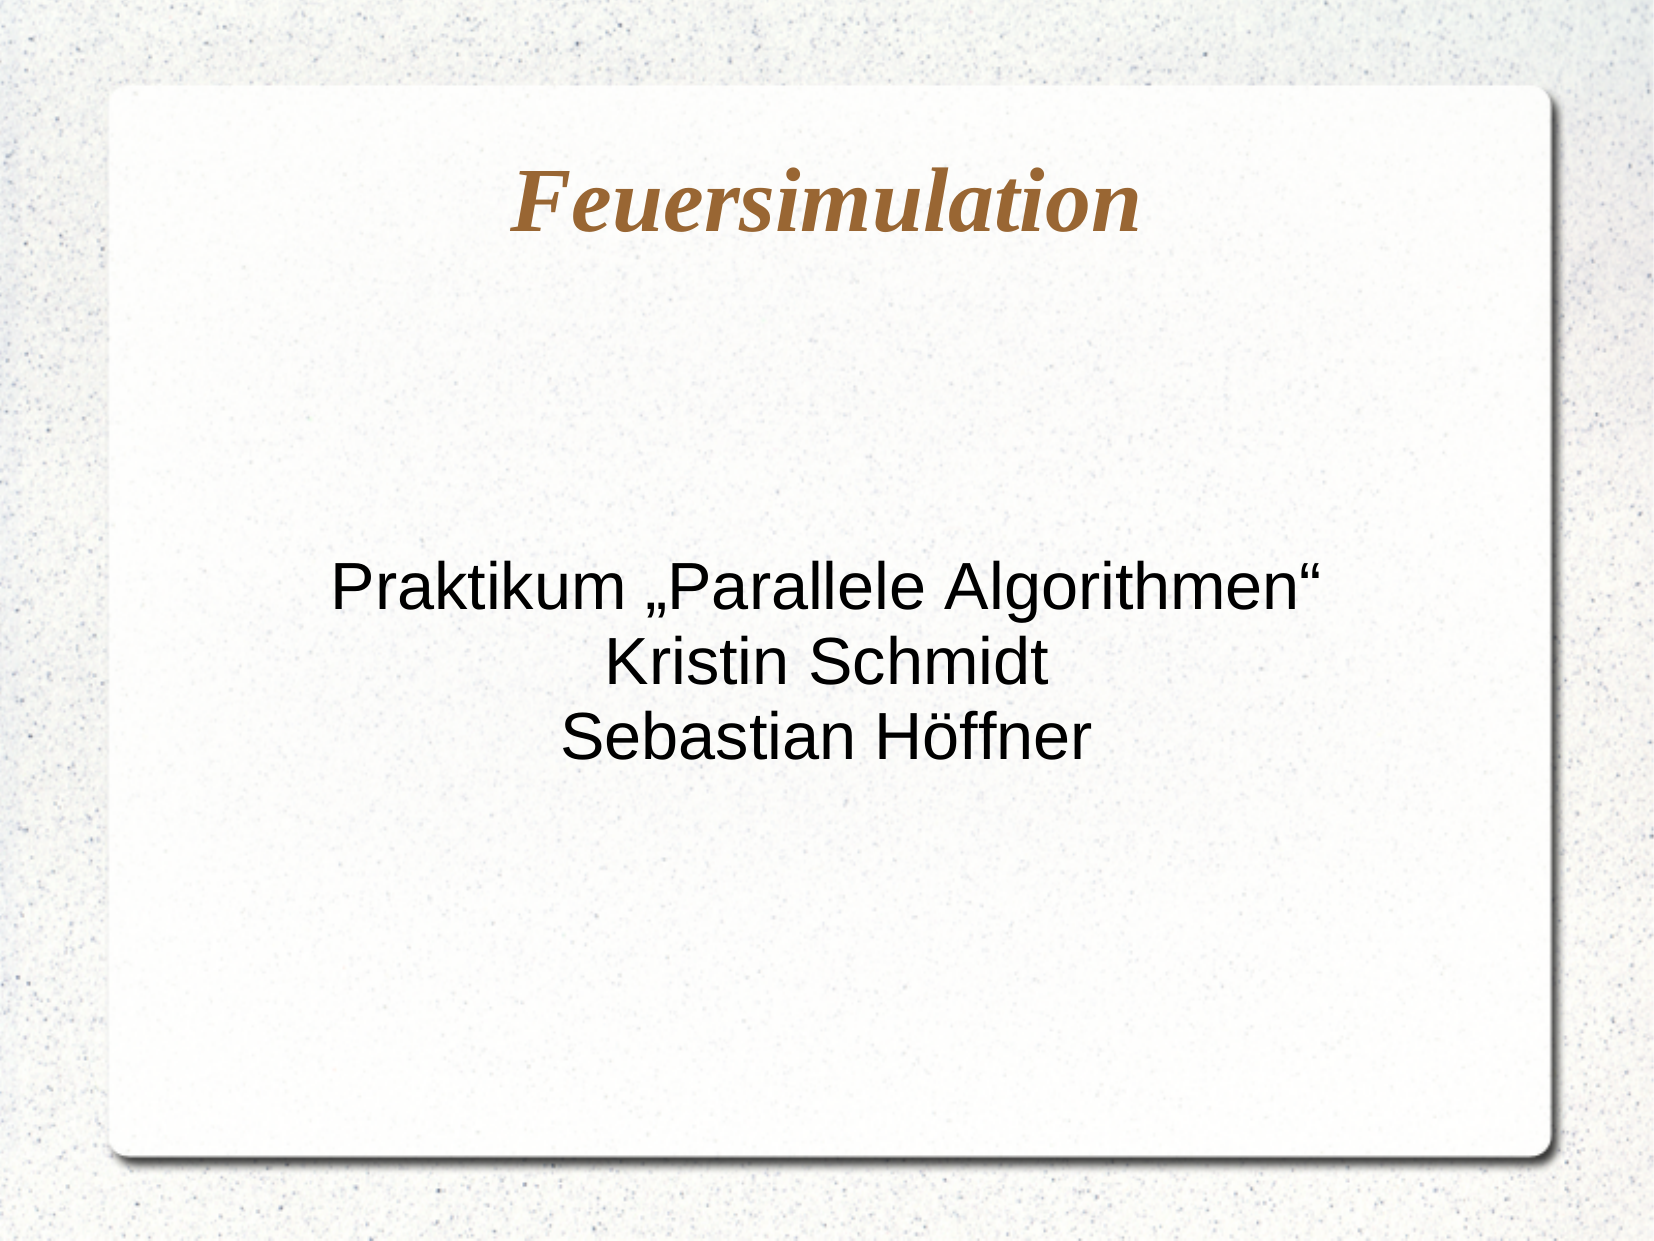

# Feuersimulation
Praktikum „Parallele Algorithmen“
Kristin Schmidt
Sebastian Höffner